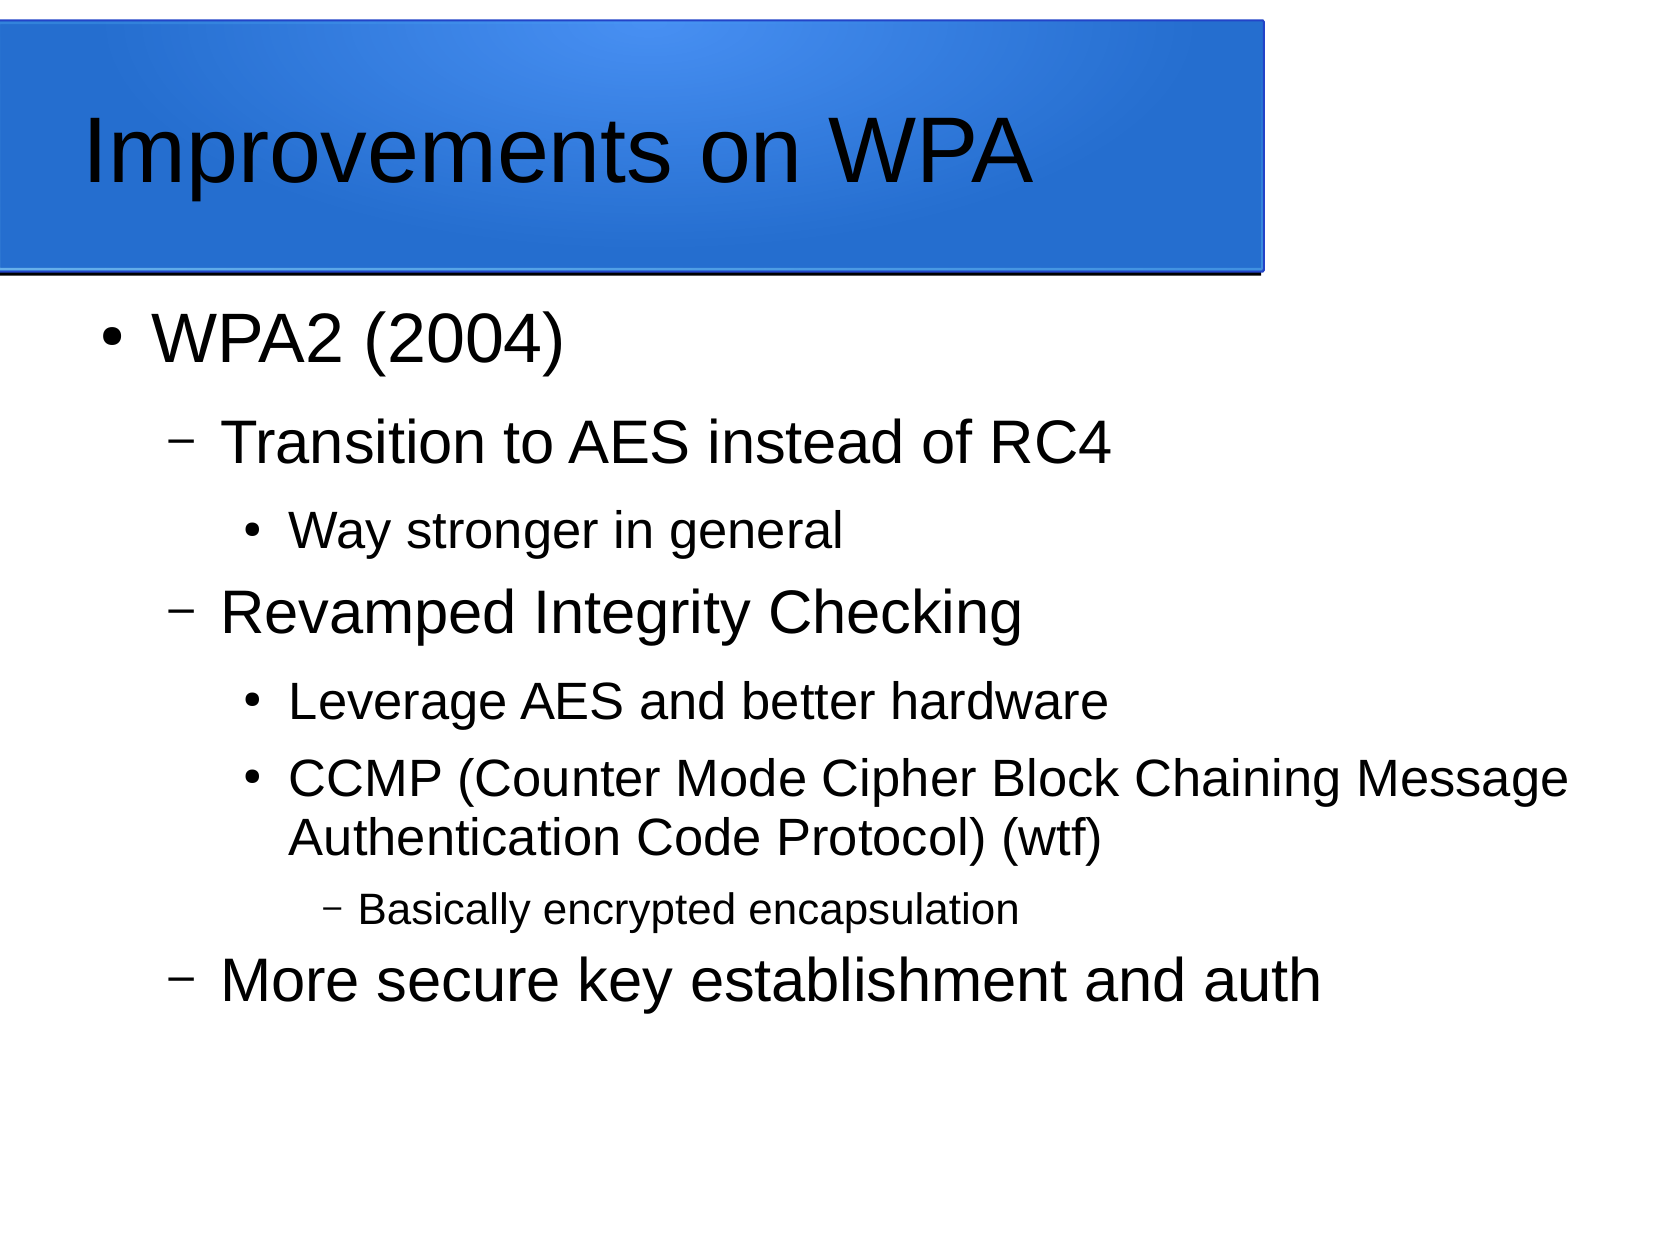

# Improvements on WPA
WPA2 (2004)
Transition to AES instead of RC4
Way stronger in general
Revamped Integrity Checking
Leverage AES and better hardware
CCMP (Counter Mode Cipher Block Chaining Message Authentication Code Protocol) (wtf)
Basically encrypted encapsulation
More secure key establishment and auth